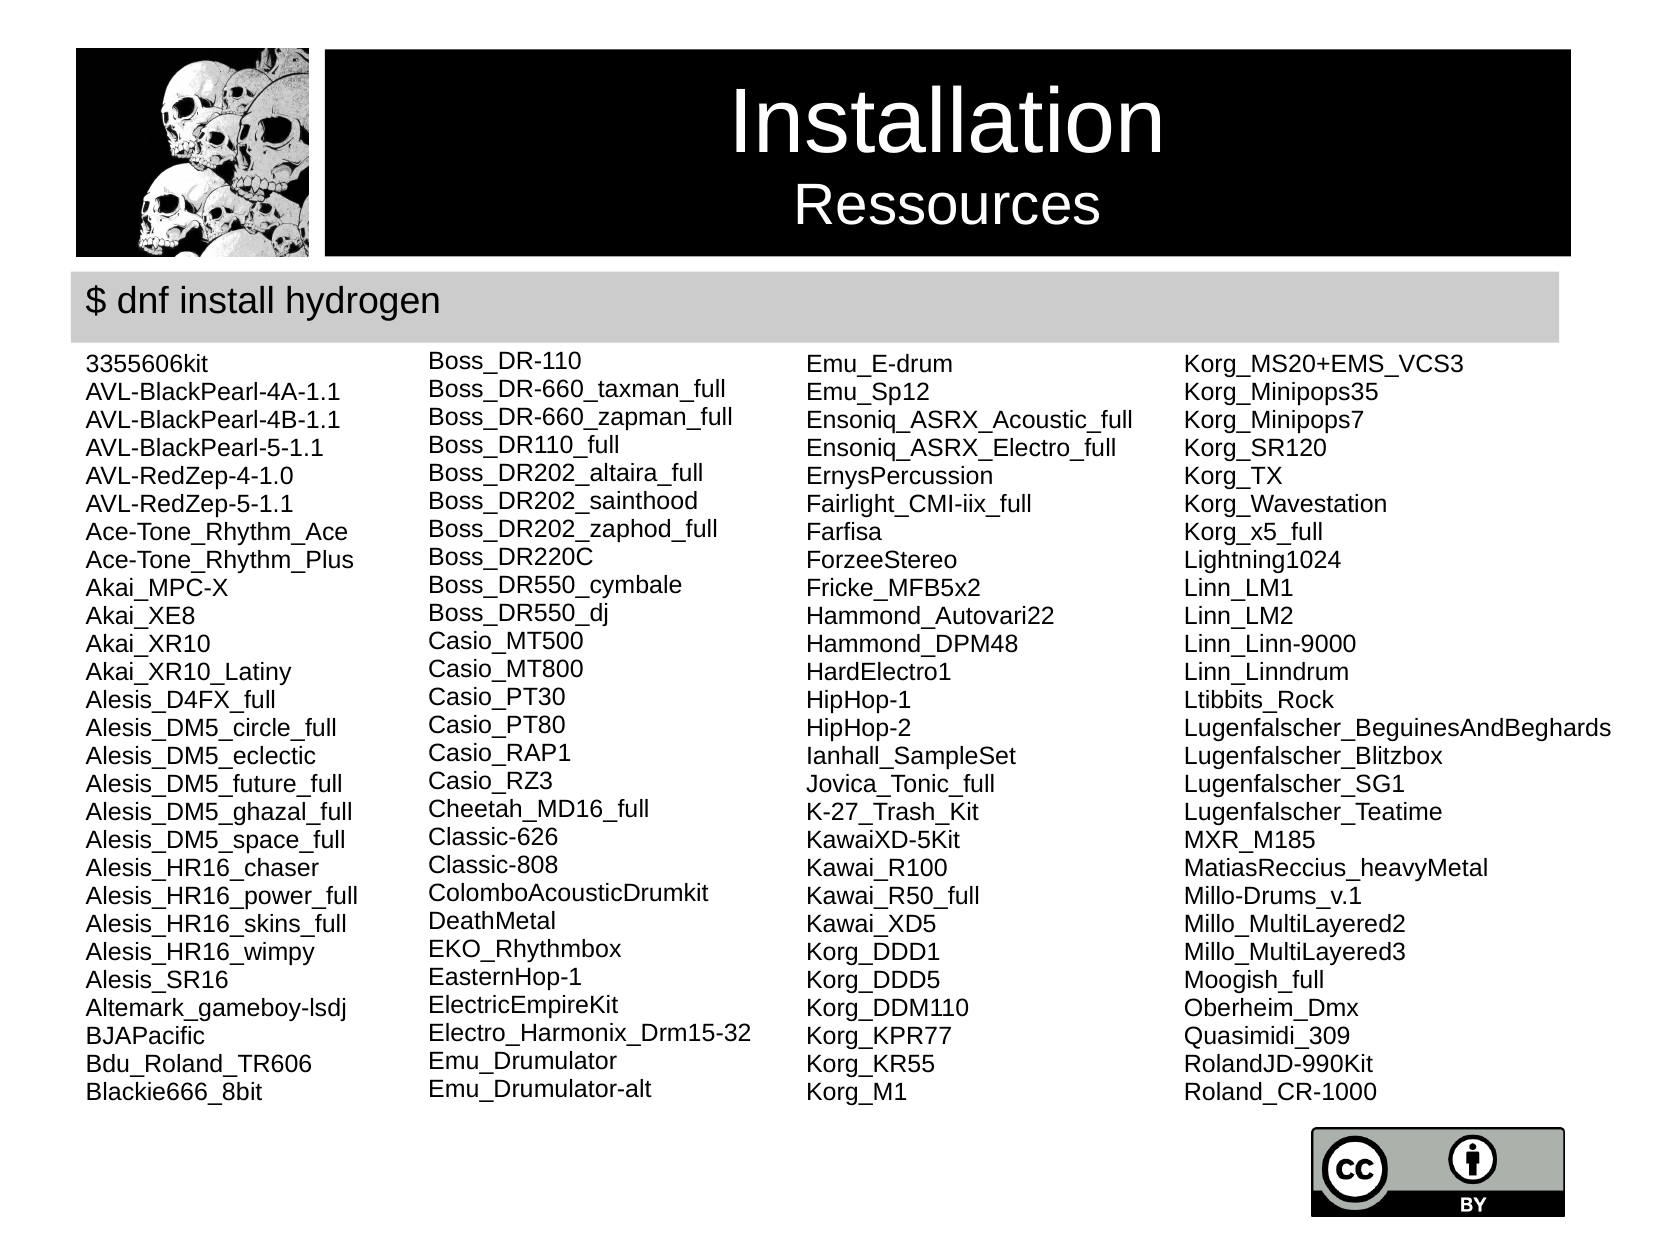

# Installation Ressources
$ dnf install hydrogen
Boss_DR-110
Boss_DR-660_taxman_full
Boss_DR-660_zapman_full
Boss_DR110_full
Boss_DR202_altaira_full
Boss_DR202_sainthood
Boss_DR202_zaphod_full
Boss_DR220C
Boss_DR550_cymbale
Boss_DR550_dj
Casio_MT500
Casio_MT800
Casio_PT30
Casio_PT80
Casio_RAP1
Casio_RZ3
Cheetah_MD16_full
Classic-626
Classic-808
ColomboAcousticDrumkit
DeathMetal
EKO_Rhythmbox
EasternHop-1
ElectricEmpireKit
Electro_Harmonix_Drm15-32
Emu_Drumulator
Emu_Drumulator-alt
3355606kit
AVL-BlackPearl-4A-1.1
AVL-BlackPearl-4B-1.1
AVL-BlackPearl-5-1.1
AVL-RedZep-4-1.0
AVL-RedZep-5-1.1
Ace-Tone_Rhythm_Ace
Ace-Tone_Rhythm_Plus
Akai_MPC-X
Akai_XE8
Akai_XR10
Akai_XR10_Latiny
Alesis_D4FX_full
Alesis_DM5_circle_full
Alesis_DM5_eclectic
Alesis_DM5_future_full
Alesis_DM5_ghazal_full
Alesis_DM5_space_full
Alesis_HR16_chaser
Alesis_HR16_power_full
Alesis_HR16_skins_full
Alesis_HR16_wimpy
Alesis_SR16
Altemark_gameboy-lsdj
BJAPacific
Bdu_Roland_TR606
Blackie666_8bit
Emu_E-drum
Emu_Sp12
Ensoniq_ASRX_Acoustic_full
Ensoniq_ASRX_Electro_full
ErnysPercussion
Fairlight_CMI-iix_full
Farfisa
ForzeeStereo
Fricke_MFB5x2
Hammond_Autovari22
Hammond_DPM48
HardElectro1
HipHop-1
HipHop-2
Ianhall_SampleSet
Jovica_Tonic_full
K-27_Trash_Kit
KawaiXD-5Kit
Kawai_R100
Kawai_R50_full
Kawai_XD5
Korg_DDD1
Korg_DDD5
Korg_DDM110
Korg_KPR77
Korg_KR55
Korg_M1
Korg_MS20+EMS_VCS3
Korg_Minipops35
Korg_Minipops7
Korg_SR120
Korg_TX
Korg_Wavestation
Korg_x5_full
Lightning1024
Linn_LM1
Linn_LM2
Linn_Linn-9000
Linn_Linndrum
Ltibbits_Rock
Lugenfalscher_BeguinesAndBeghards
Lugenfalscher_Blitzbox
Lugenfalscher_SG1
Lugenfalscher_Teatime
MXR_M185
MatiasReccius_heavyMetal
Millo-Drums_v.1
Millo_MultiLayered2
Millo_MultiLayered3
Moogish_full
Oberheim_Dmx
Quasimidi_309
RolandJD-990Kit
Roland_CR-1000